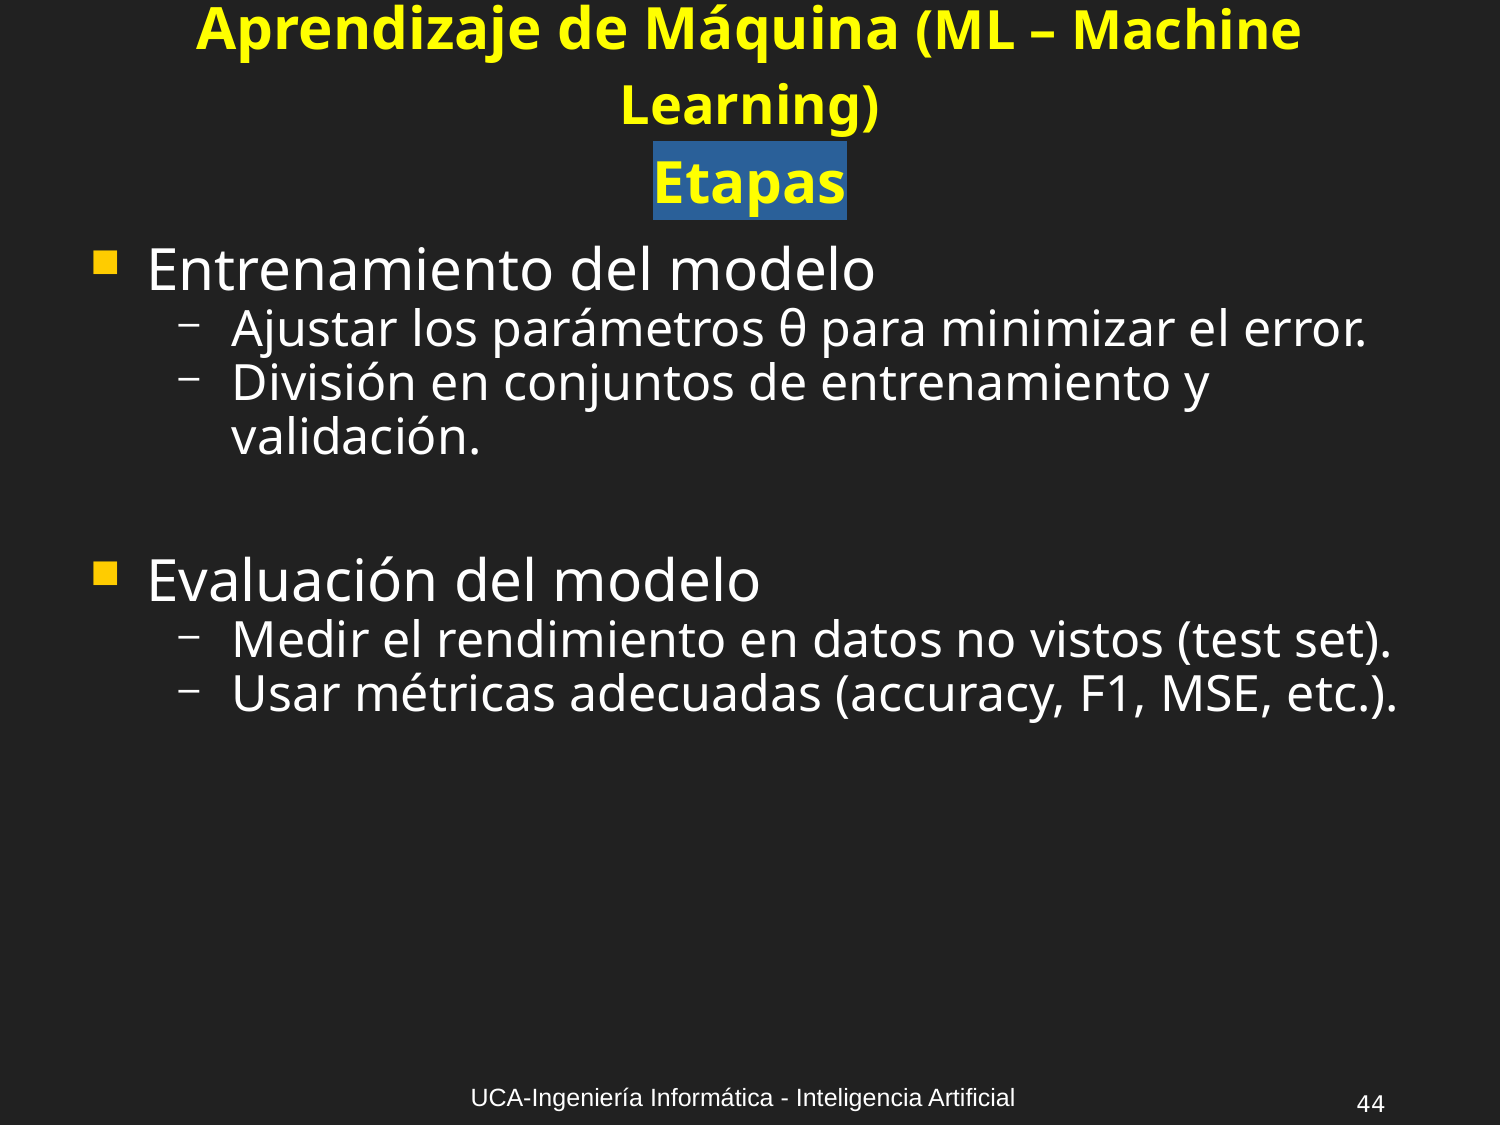

# Aprendizaje de Máquina (ML – Machine Learning) Etapas
Entrenamiento del modelo
Ajustar los parámetros θ para minimizar el error.
División en conjuntos de entrenamiento y validación.
Evaluación del modelo
Medir el rendimiento en datos no vistos (test set).
Usar métricas adecuadas (accuracy, F1, MSE, etc.).